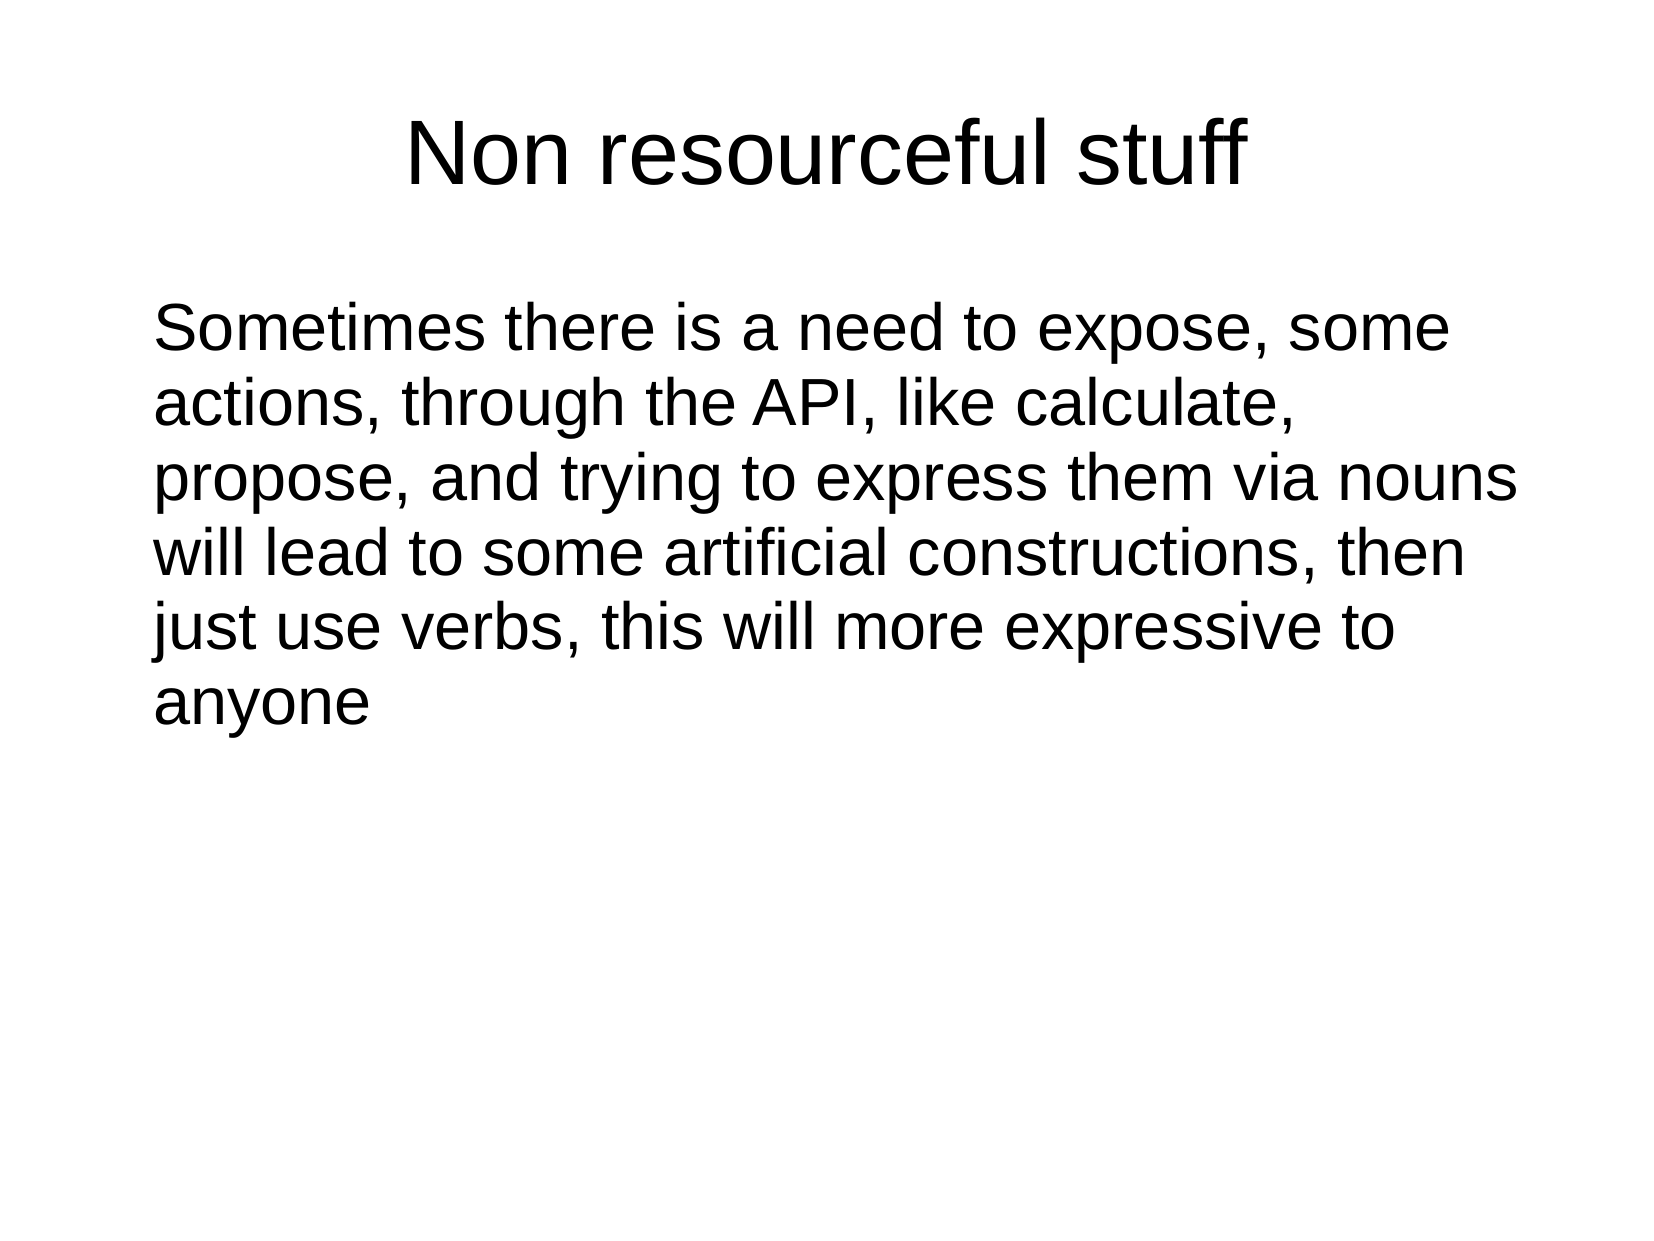

# Non resourceful stuff
Sometimes there is a need to expose, some actions, through the API, like calculate, propose, and trying to express them via nouns will lead to some artificial constructions, then just use verbs, this will more expressive to anyone